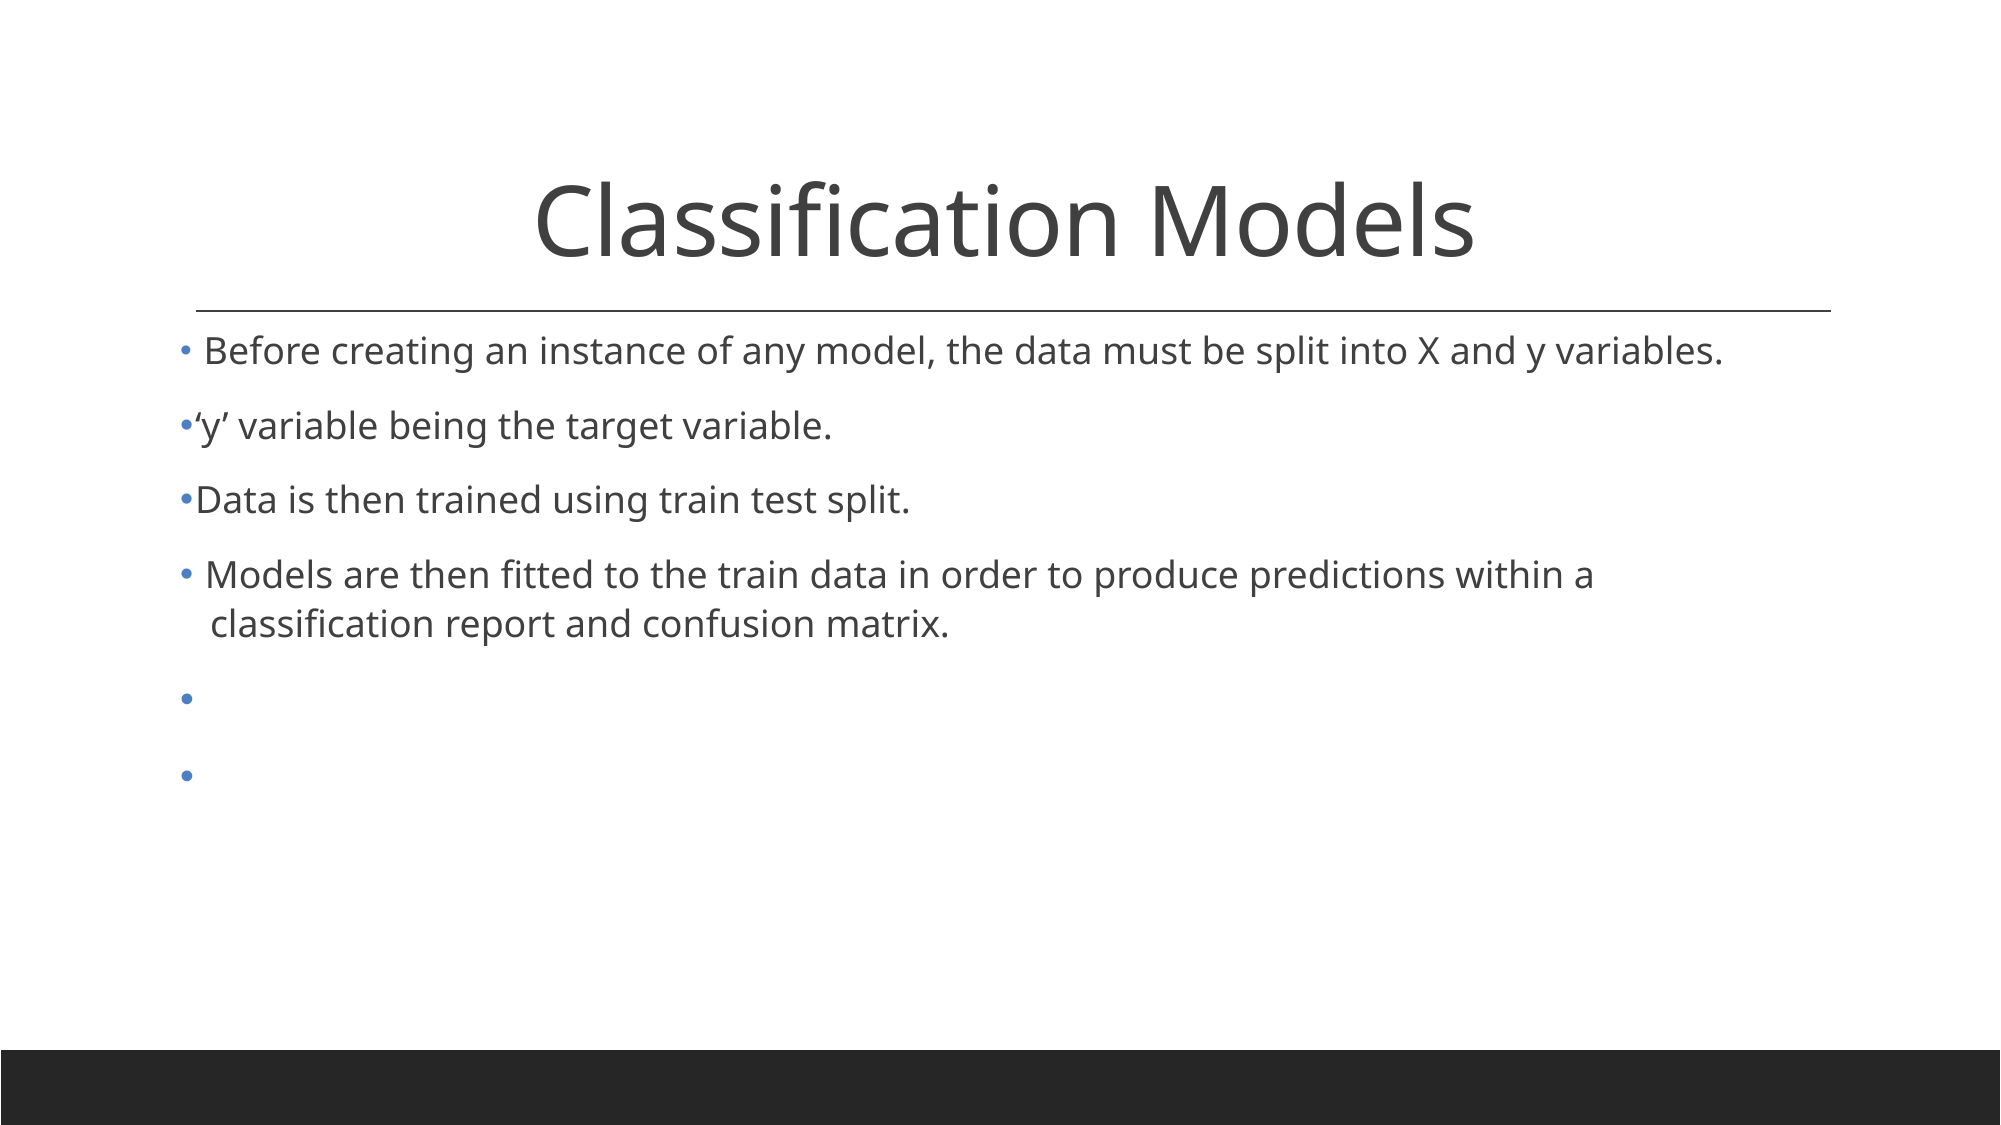

# Classification Models
 Before creating an instance of any model, the data must be split into X and y variables.
‘y’ variable being the target variable.
Data is then trained using train test split.
 Models are then fitted to the train data in order to produce predictions within a classification report and confusion matrix.